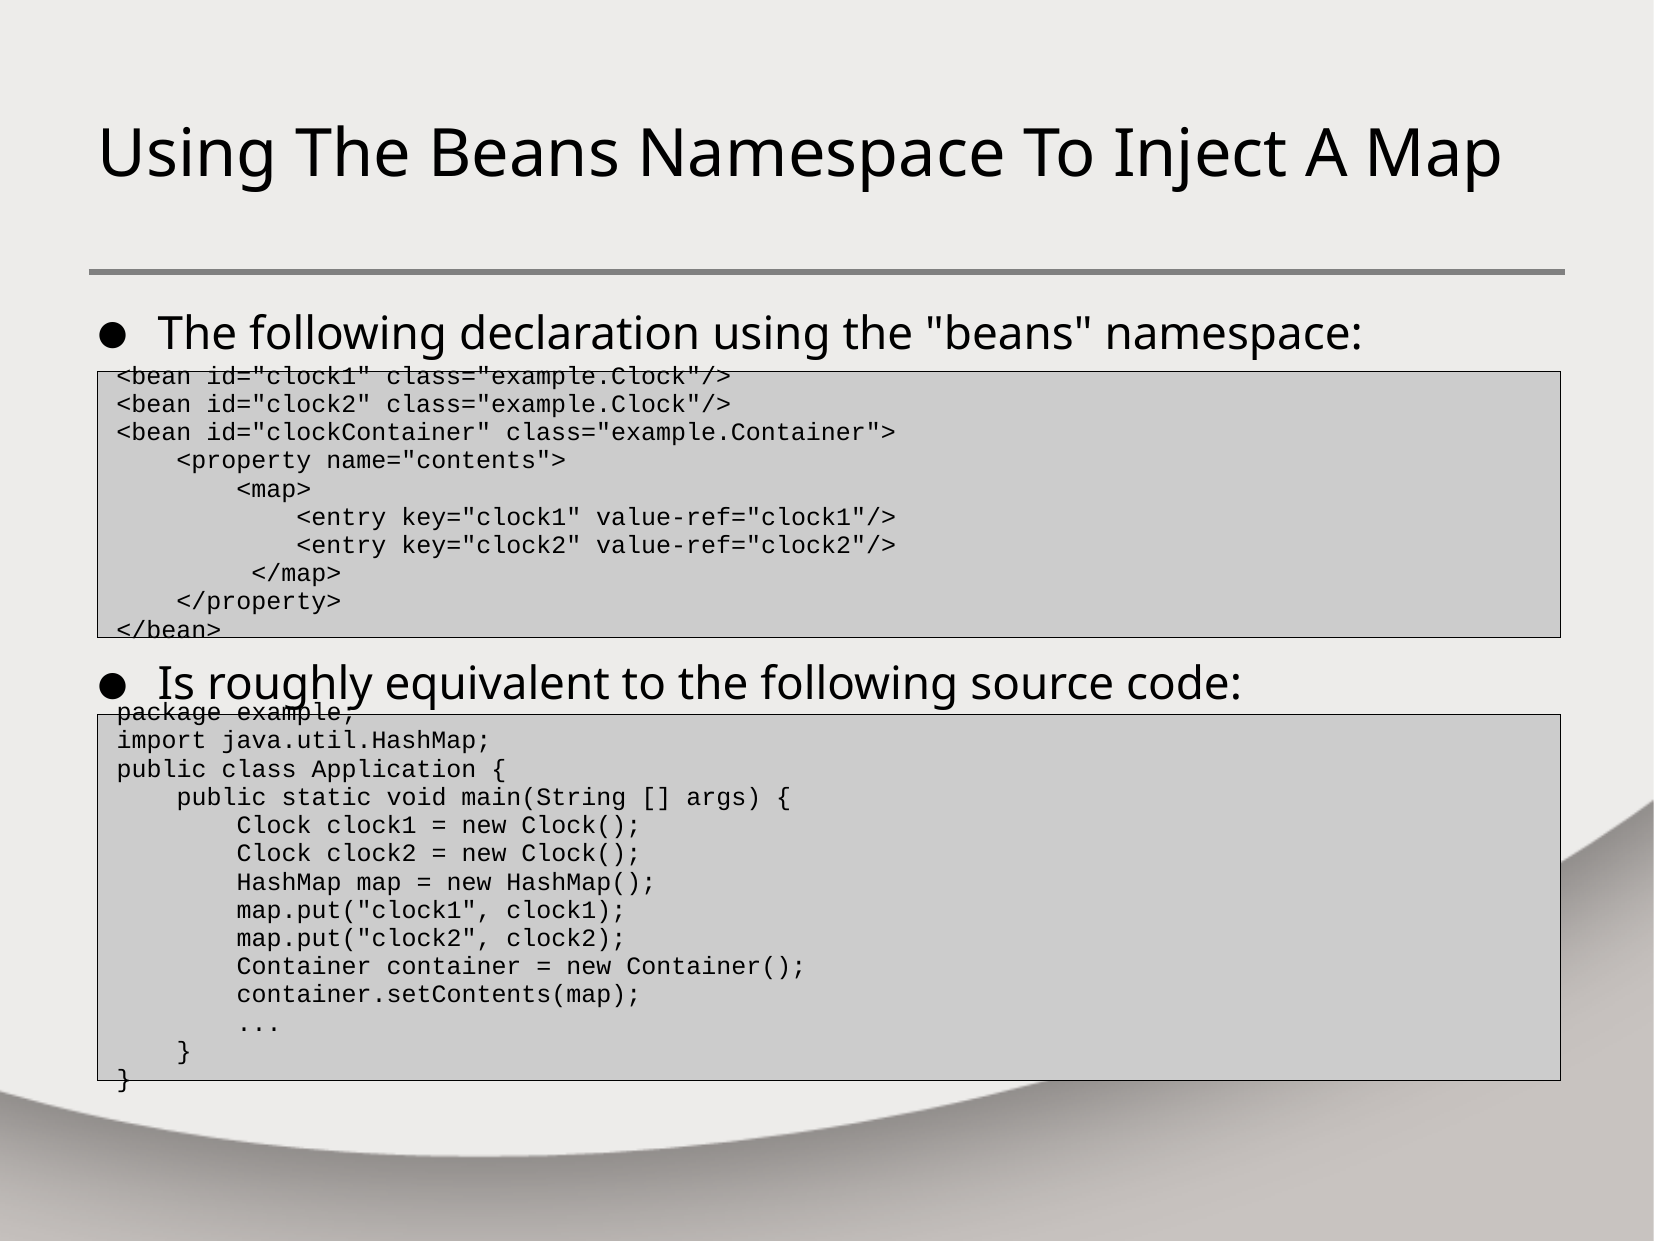

# Using The Beans Namespace To Inject A Map
The following declaration using the "beans" namespace:
Is roughly equivalent to the following source code:
<bean id="clock1" class="example.Clock"/>
<bean id="clock2" class="example.Clock"/>
<bean id="clockContainer" class="example.Container">
 <property name="contents">
 <map>
 <entry key="clock1" value-ref="clock1"/>
 <entry key="clock2" value-ref="clock2"/>
 </map>
 </property>
</bean>
package example;
import java.util.HashMap;
public class Application {
 public static void main(String [] args) {
 Clock clock1 = new Clock();
 Clock clock2 = new Clock();
 HashMap map = new HashMap();
 map.put("clock1", clock1);
 map.put("clock2", clock2);
 Container container = new Container();
 container.setContents(map);
 ...
 }
}